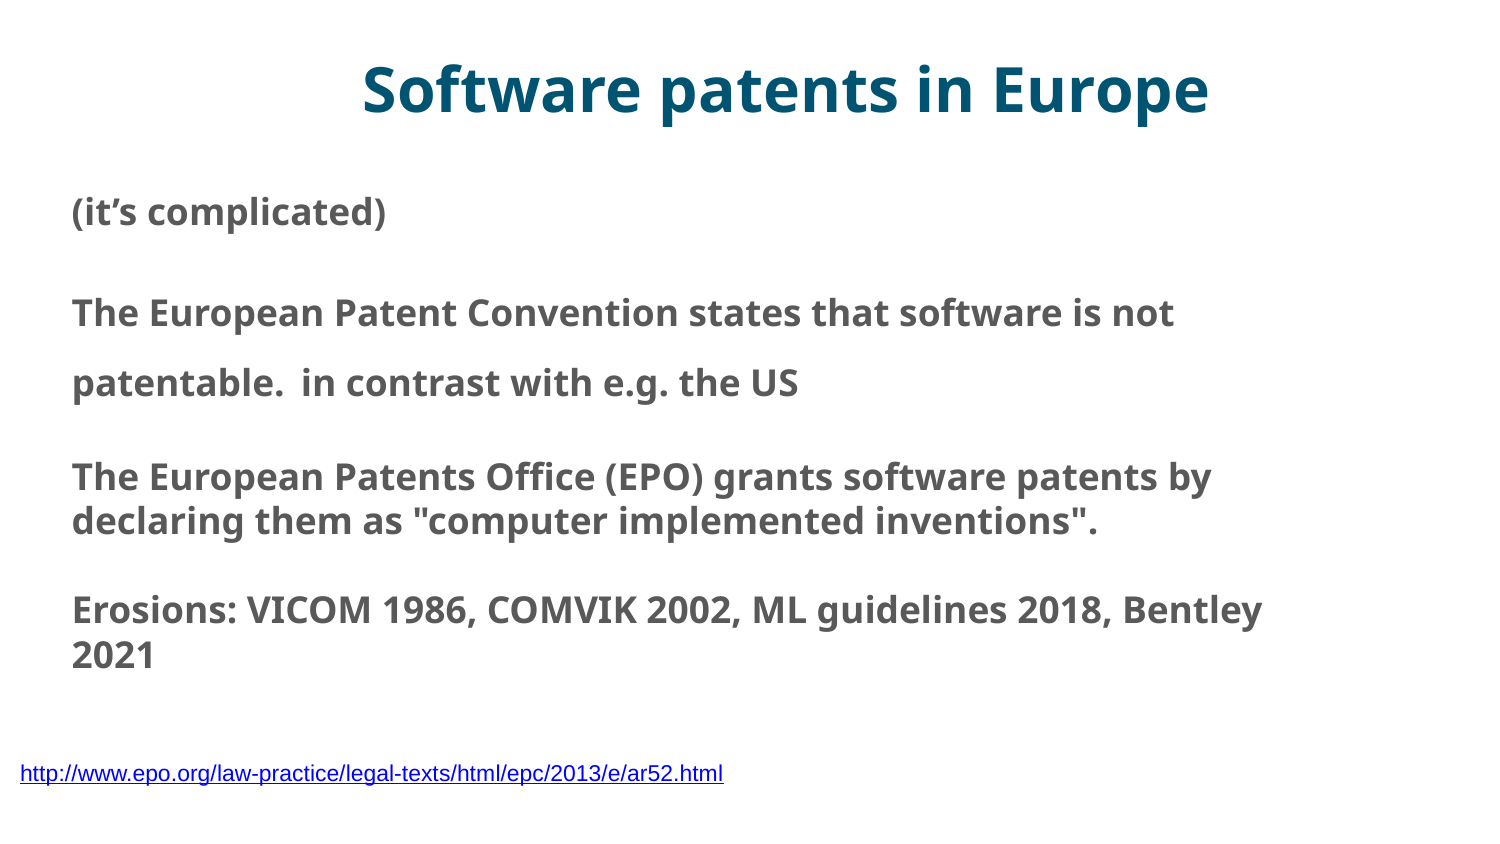

Software patents in Europe
(it’s complicated)
The European Patent Convention states that software is not patentable. in contrast with e.g. the US
The European Patents Office (EPO) grants software patents by declaring them as "computer implemented inventions".
Erosions: VICOM 1986, COMVIK 2002, ML guidelines 2018, Bentley 2021
http://www.epo.org/law-practice/legal-texts/html/epc/2013/e/ar52.html